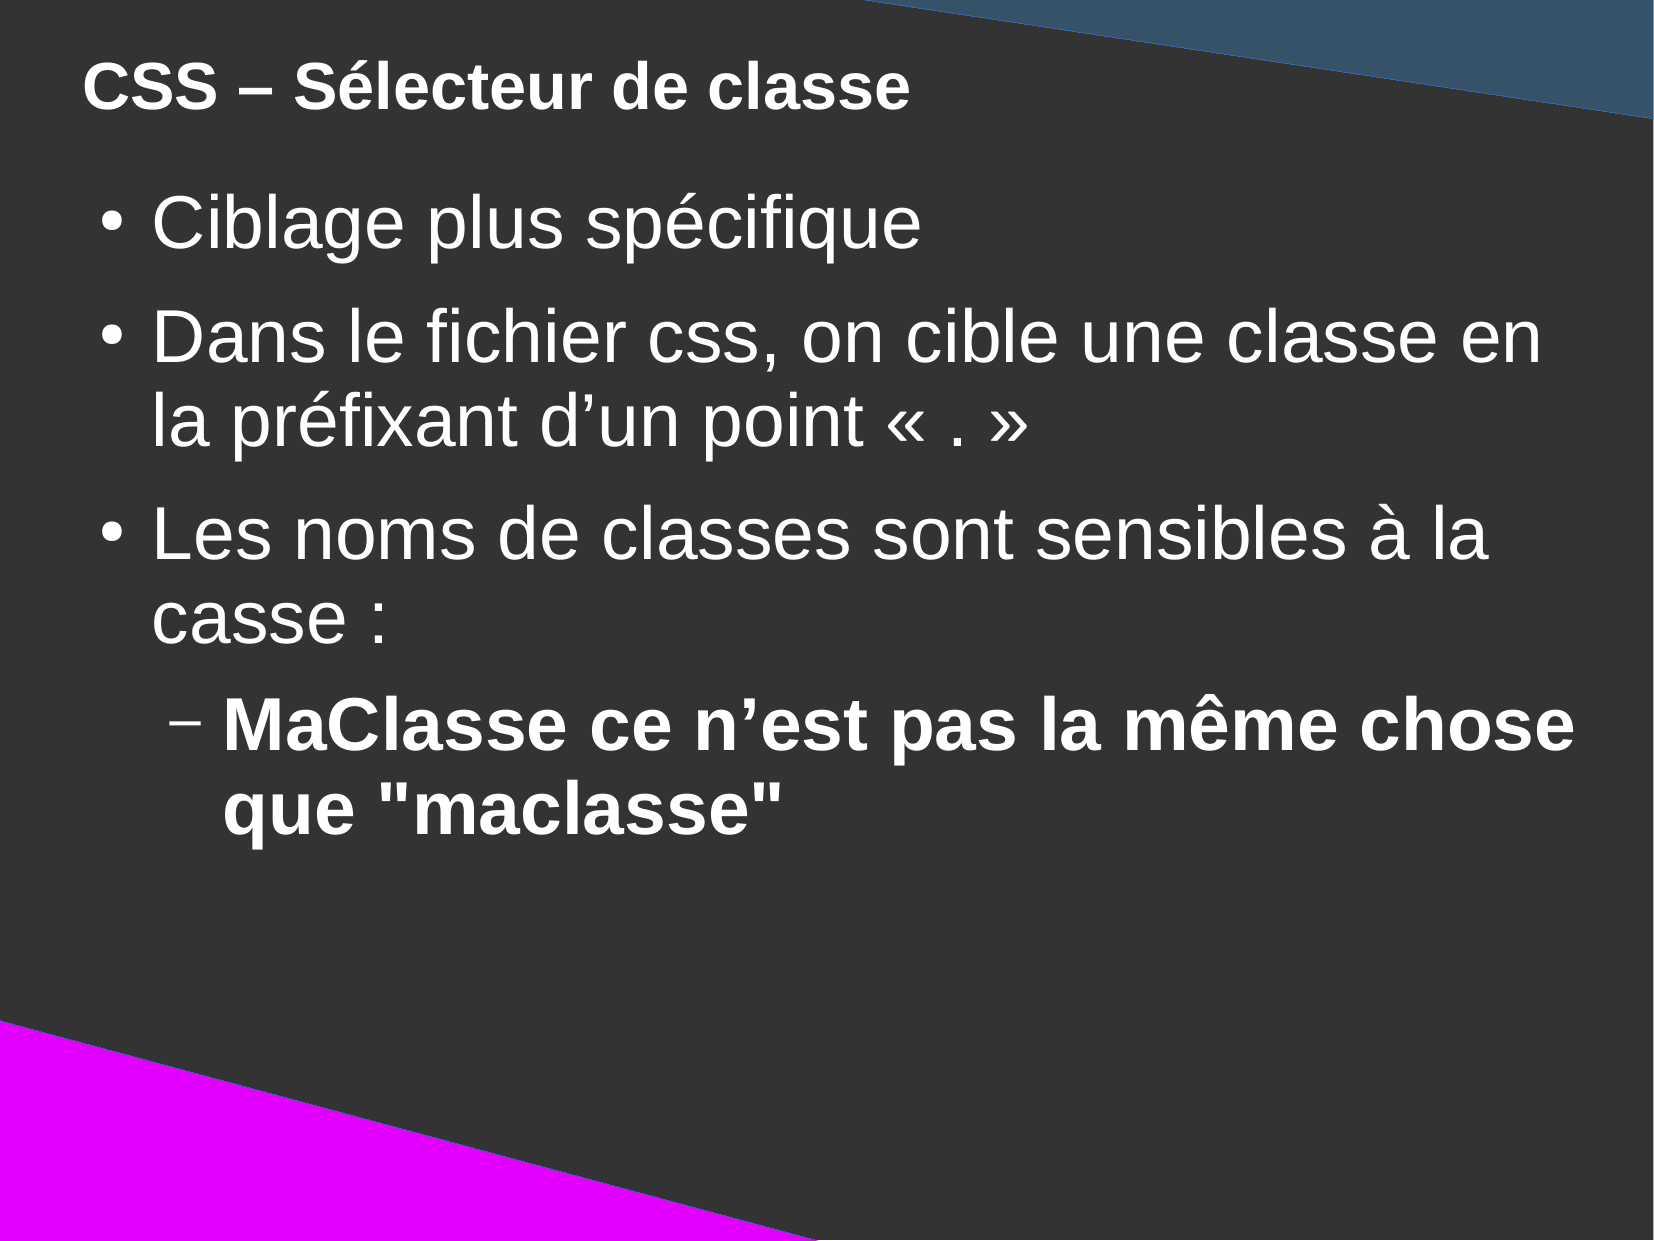

# CSS – Sélecteur de classe
Ciblage plus spécifique
Dans le fichier css, on cible une classe en la préfixant d’un point « . »
Les noms de classes sont sensibles à la casse :
MaClasse ce n’est pas la même chose que "maclasse"